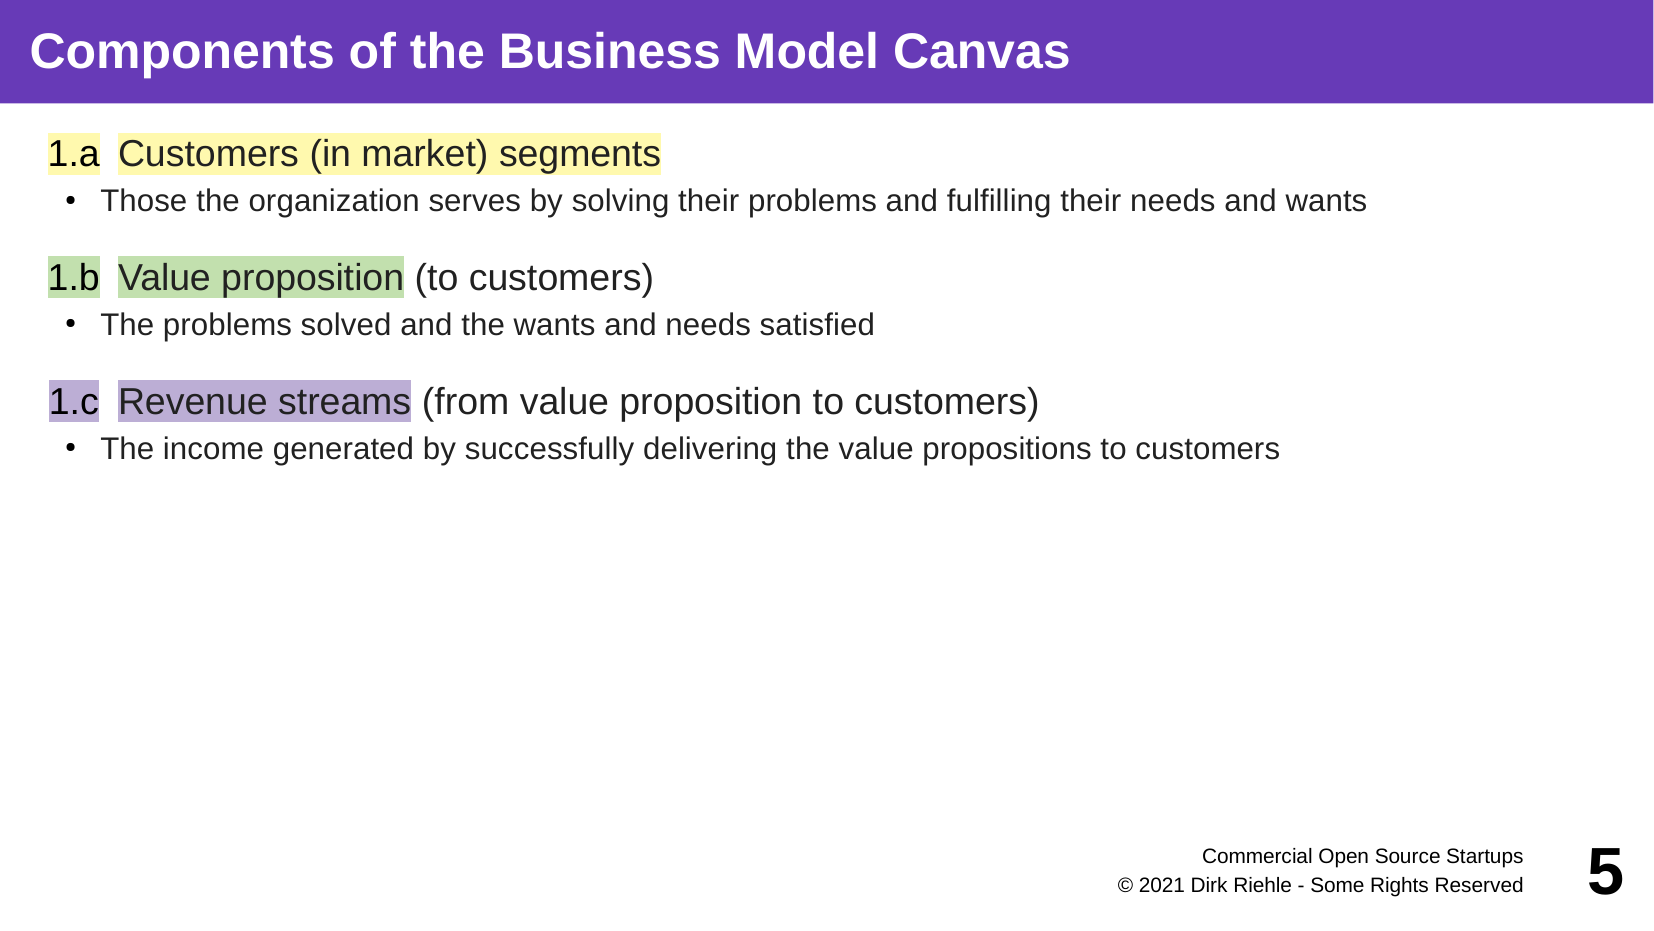

# Components of the Business Model Canvas
Customers (in market) segments
Those the organization serves by solving their problems and fulfilling their needs and wants
Value proposition (to customers)
The problems solved and the wants and needs satisfied
Revenue streams (from value proposition to customers)
The income generated by successfully delivering the value propositions to customers
Commercial Open Source Startups
5
© 2021 Dirk Riehle - Some Rights Reserved